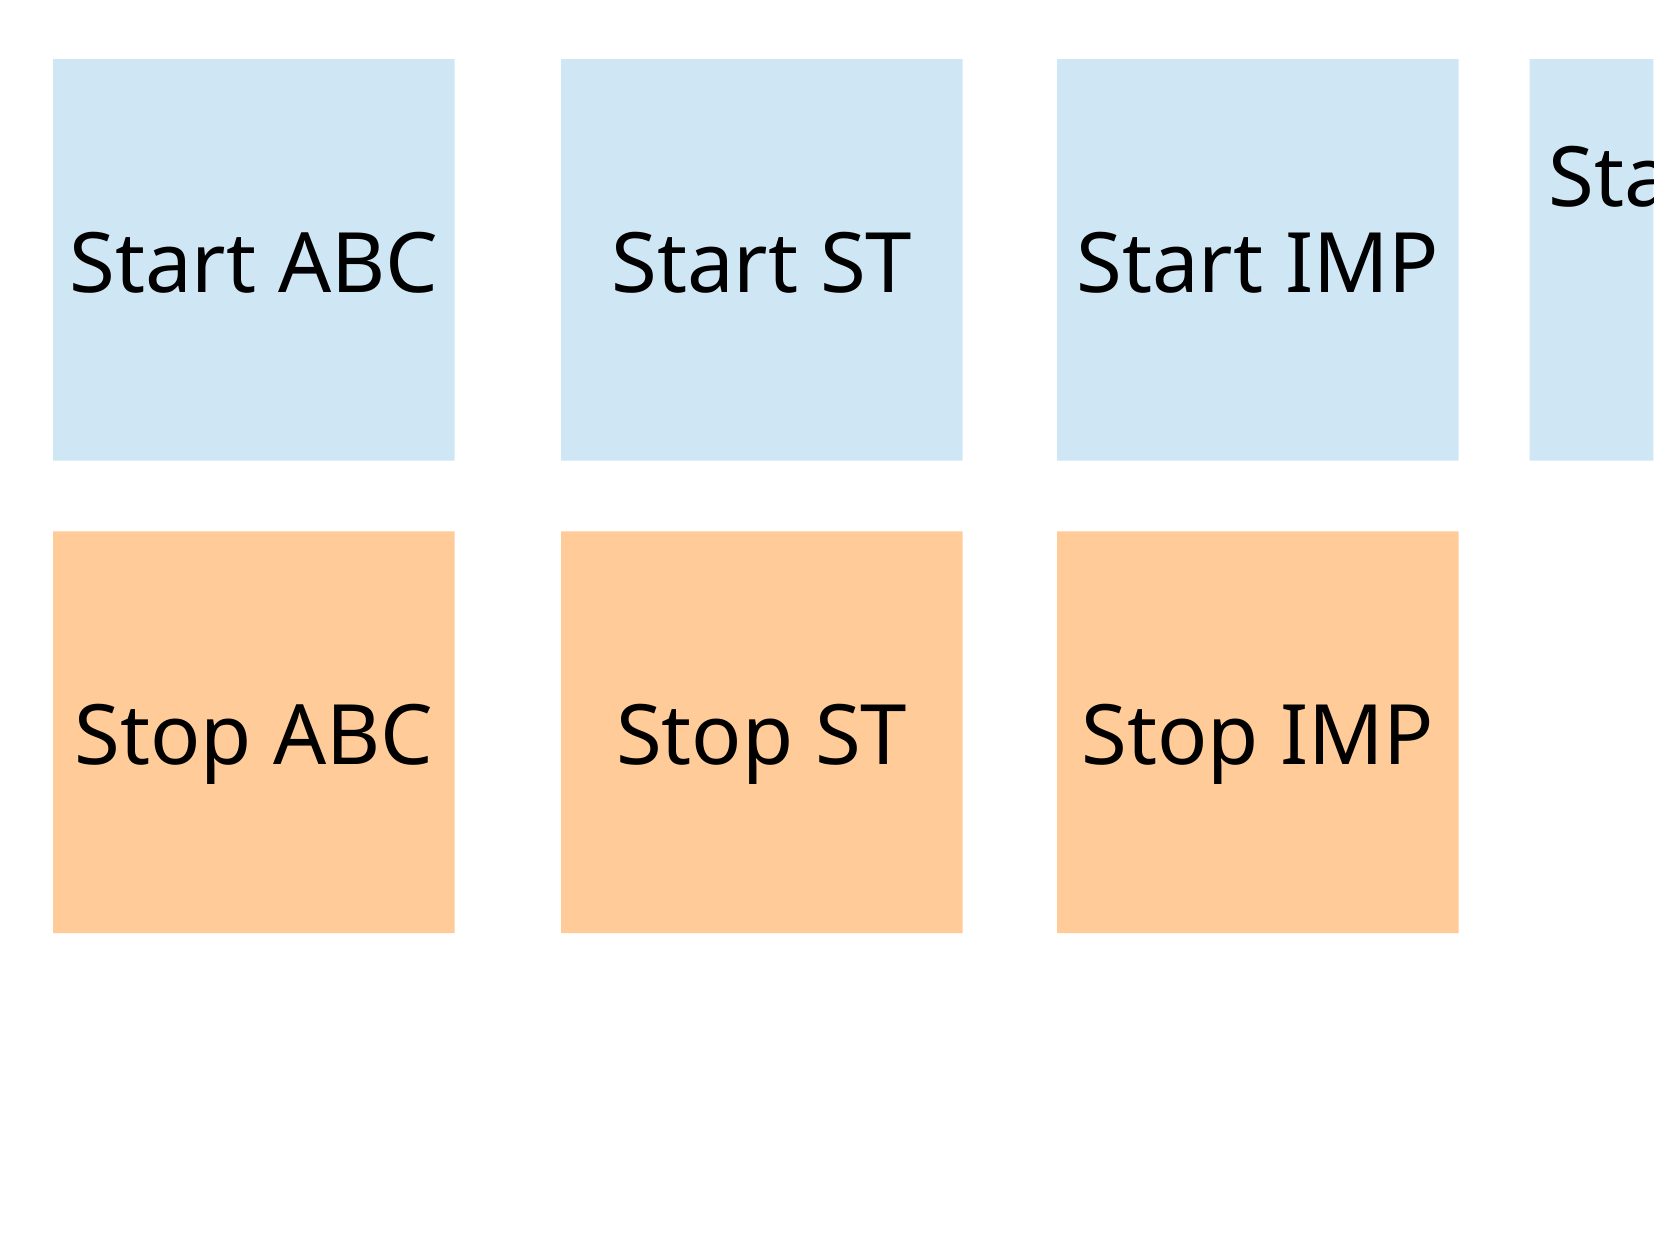

Start ABC
Start ST
Start IMP
Start IMP
Drill
Stop ABC
Stop ST
Stop IMP